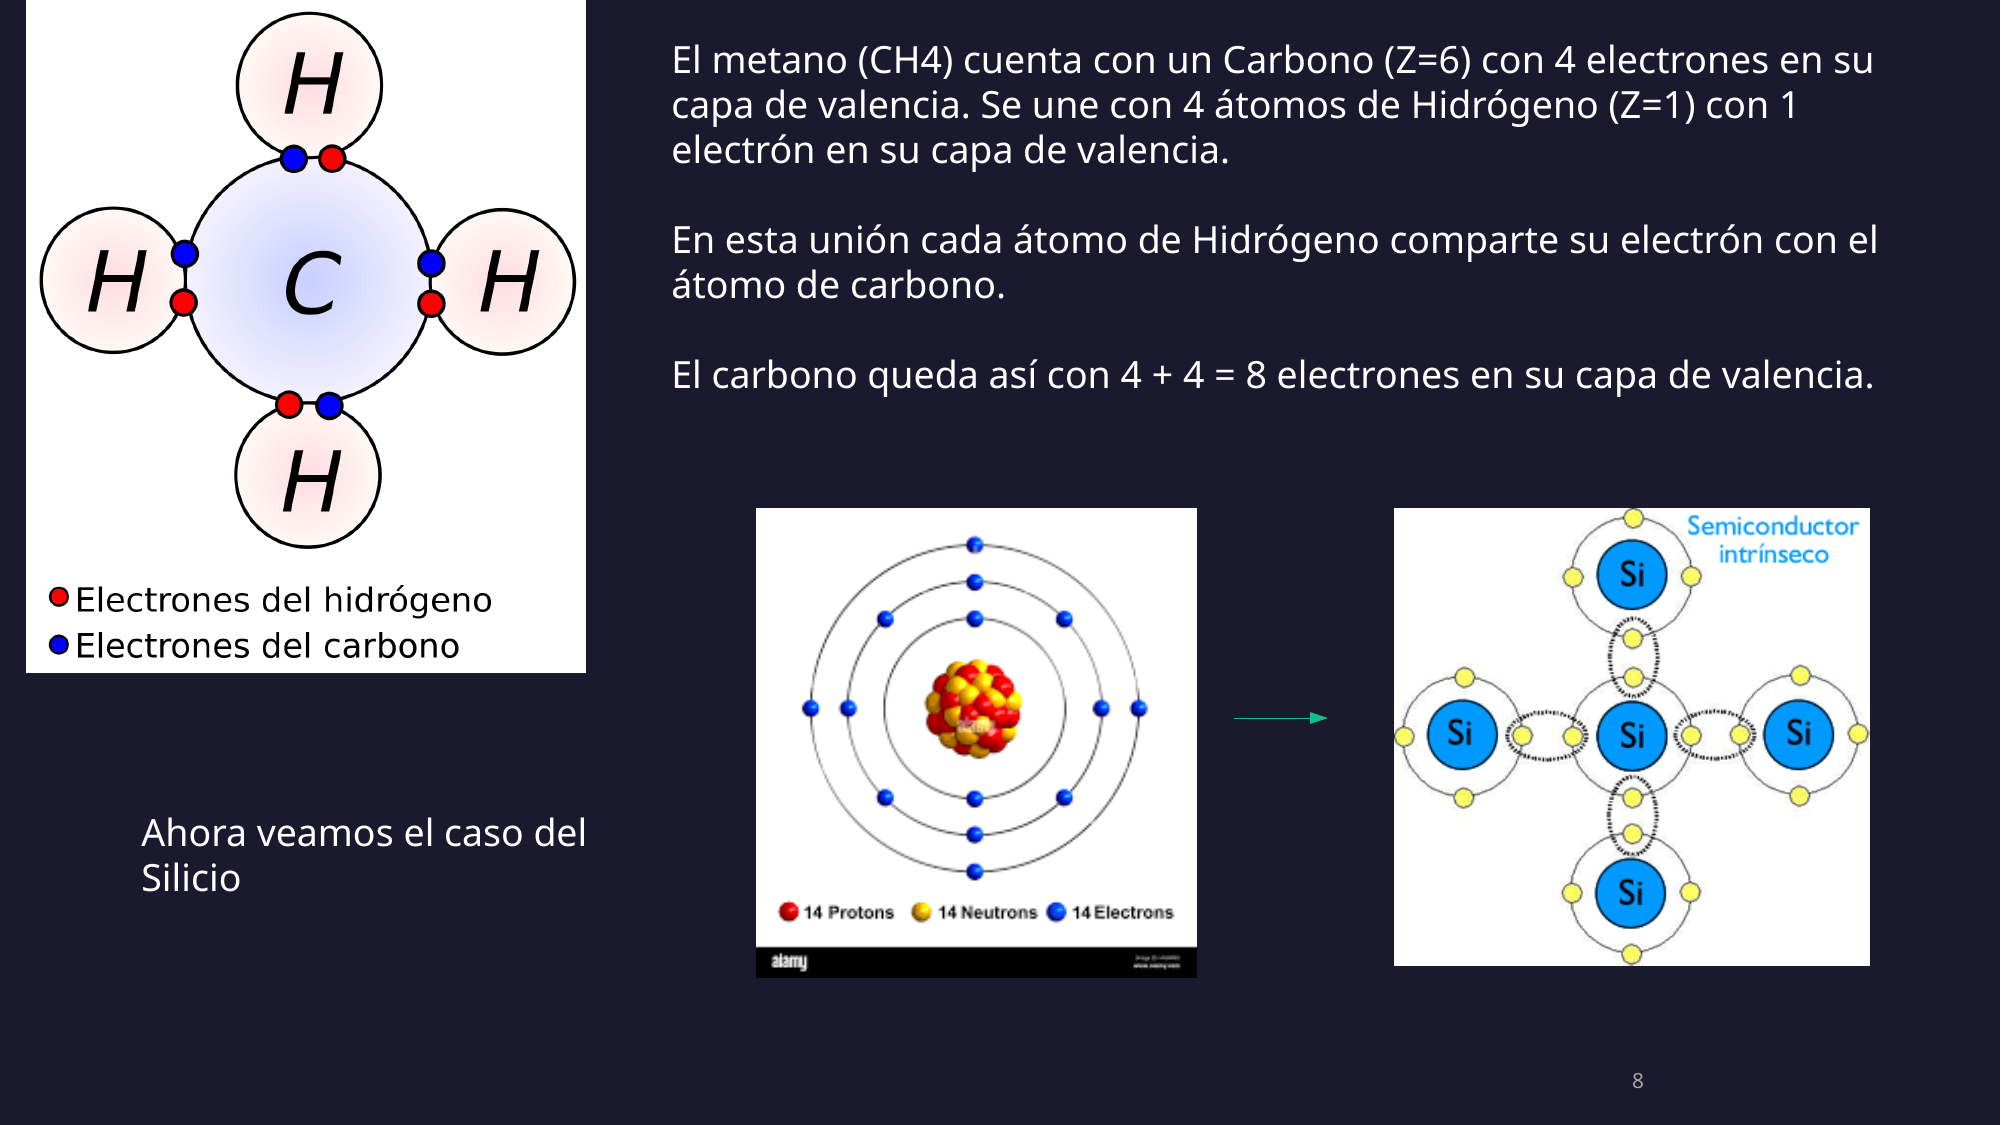

El metano (CH4) cuenta con un Carbono (Z=6) con 4 electrones en su capa de valencia. Se une con 4 átomos de Hidrógeno (Z=1) con 1 electrón en su capa de valencia.
En esta unión cada átomo de Hidrógeno comparte su electrón con el átomo de carbono.
El carbono queda así con 4 + 4 = 8 electrones en su capa de valencia.
Ahora veamos el caso del Silicio